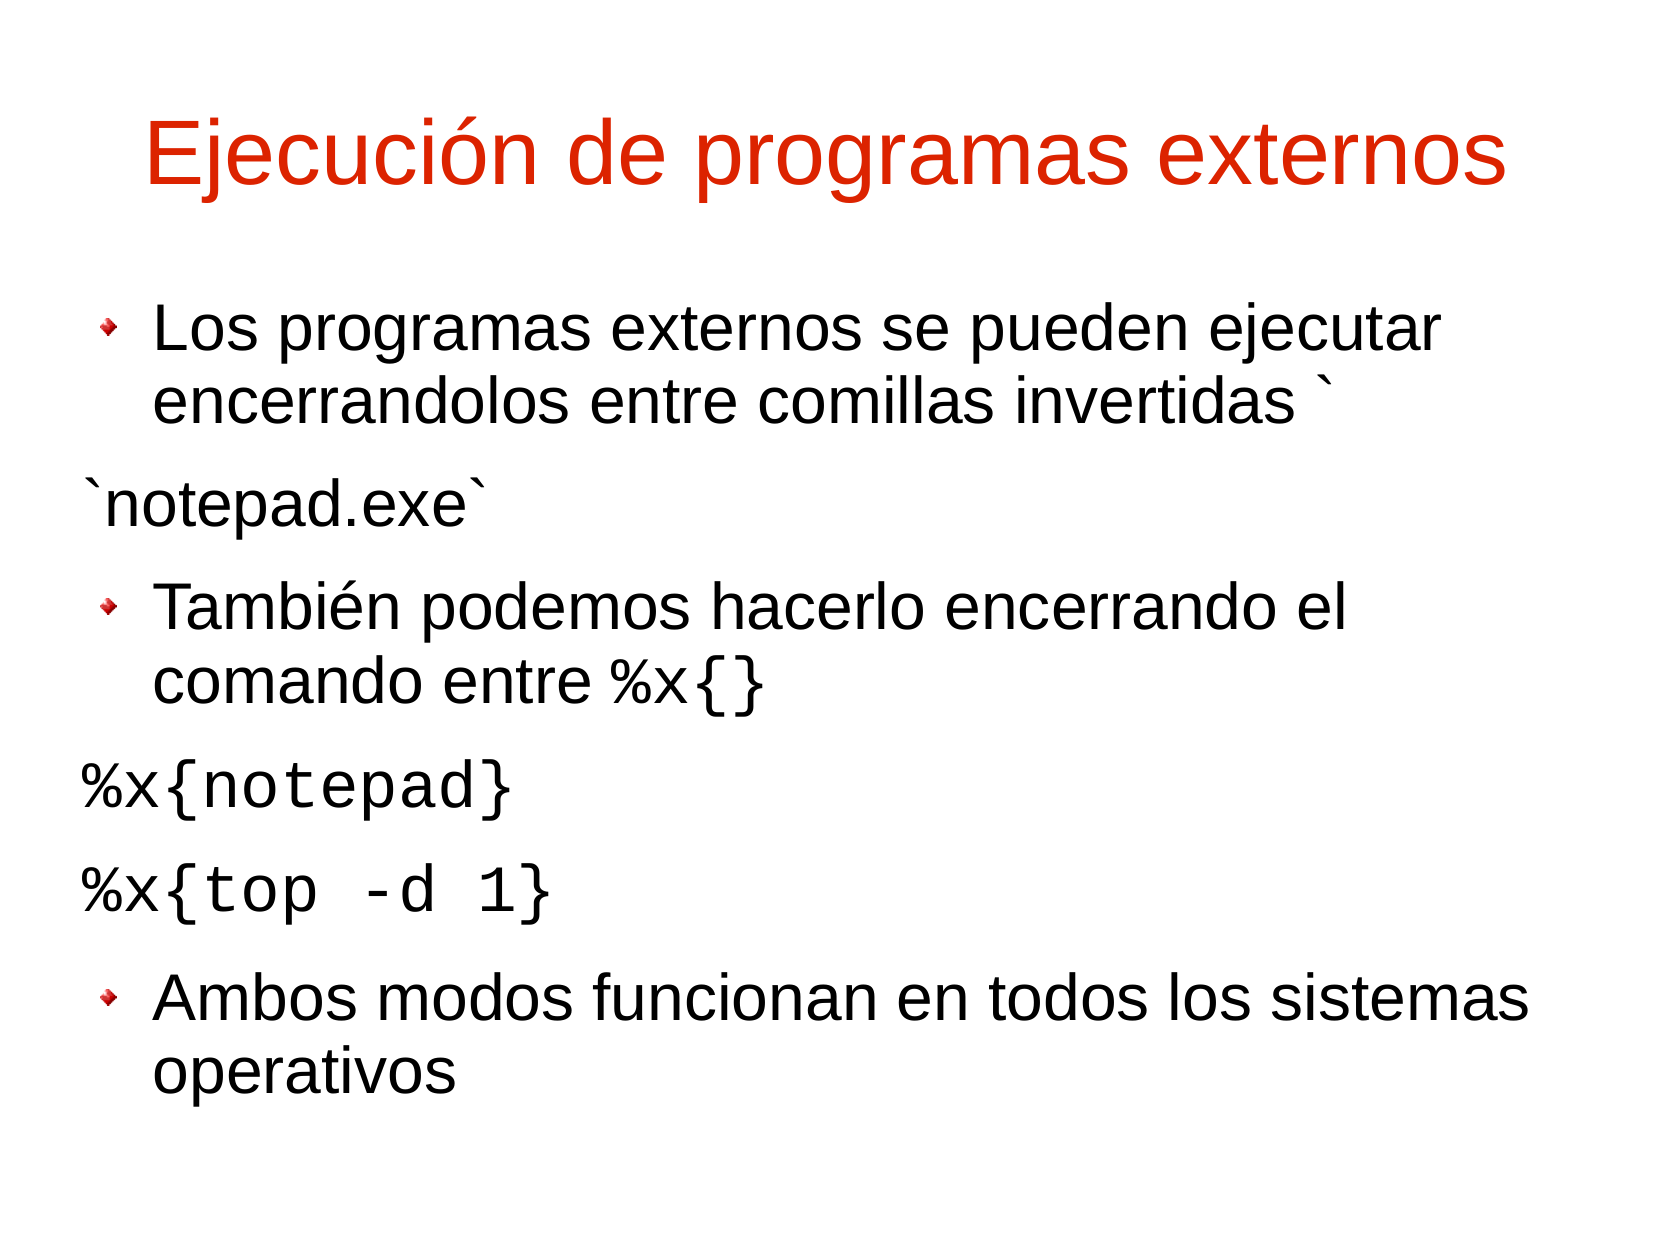

# Ejecución de programas externos
Los programas externos se pueden ejecutar encerrandolos entre comillas invertidas `
`notepad.exe`
También podemos hacerlo encerrando el comando entre %x{}
%x{notepad}
%x{top -d 1}
Ambos modos funcionan en todos los sistemas operativos